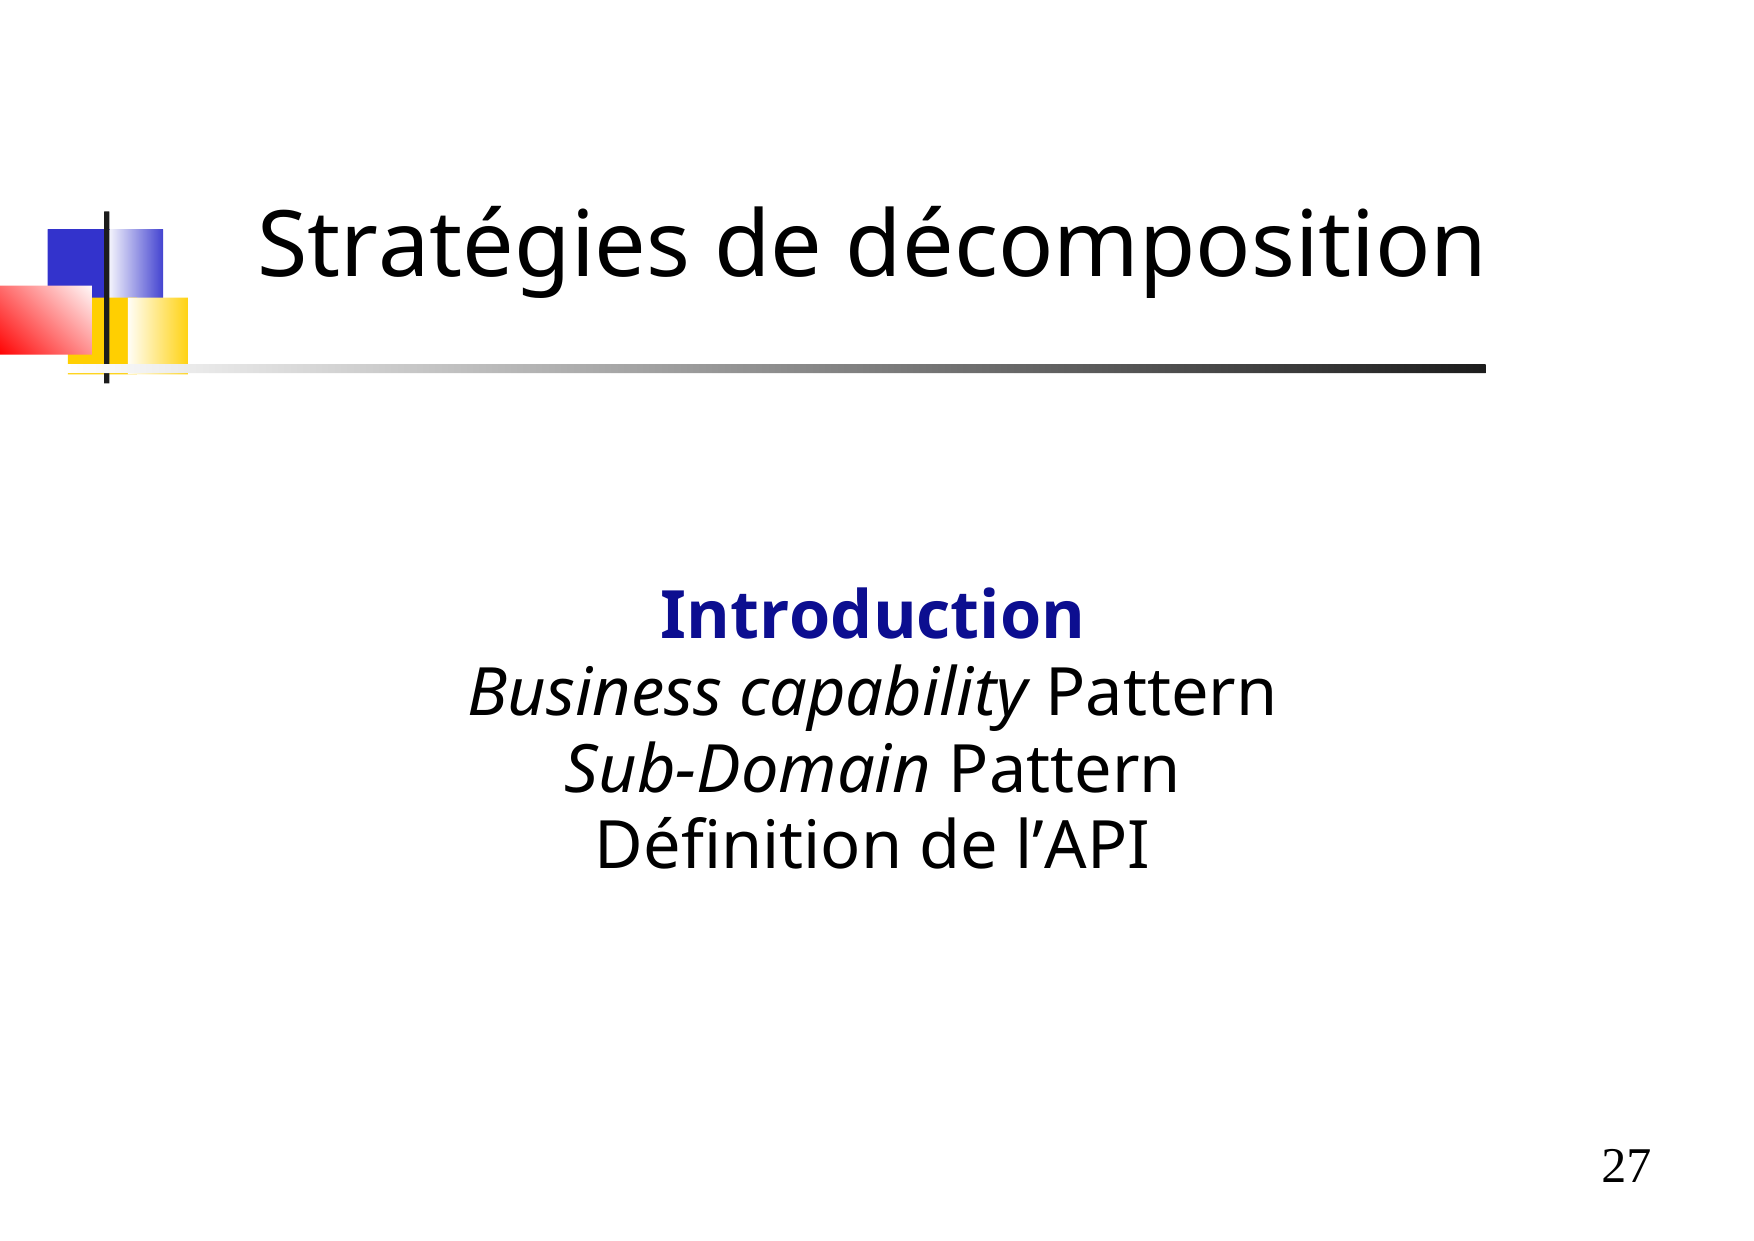

# Stratégies de décomposition
Introduction
Business capability Pattern
Sub-Domain Pattern
Définition de l’API